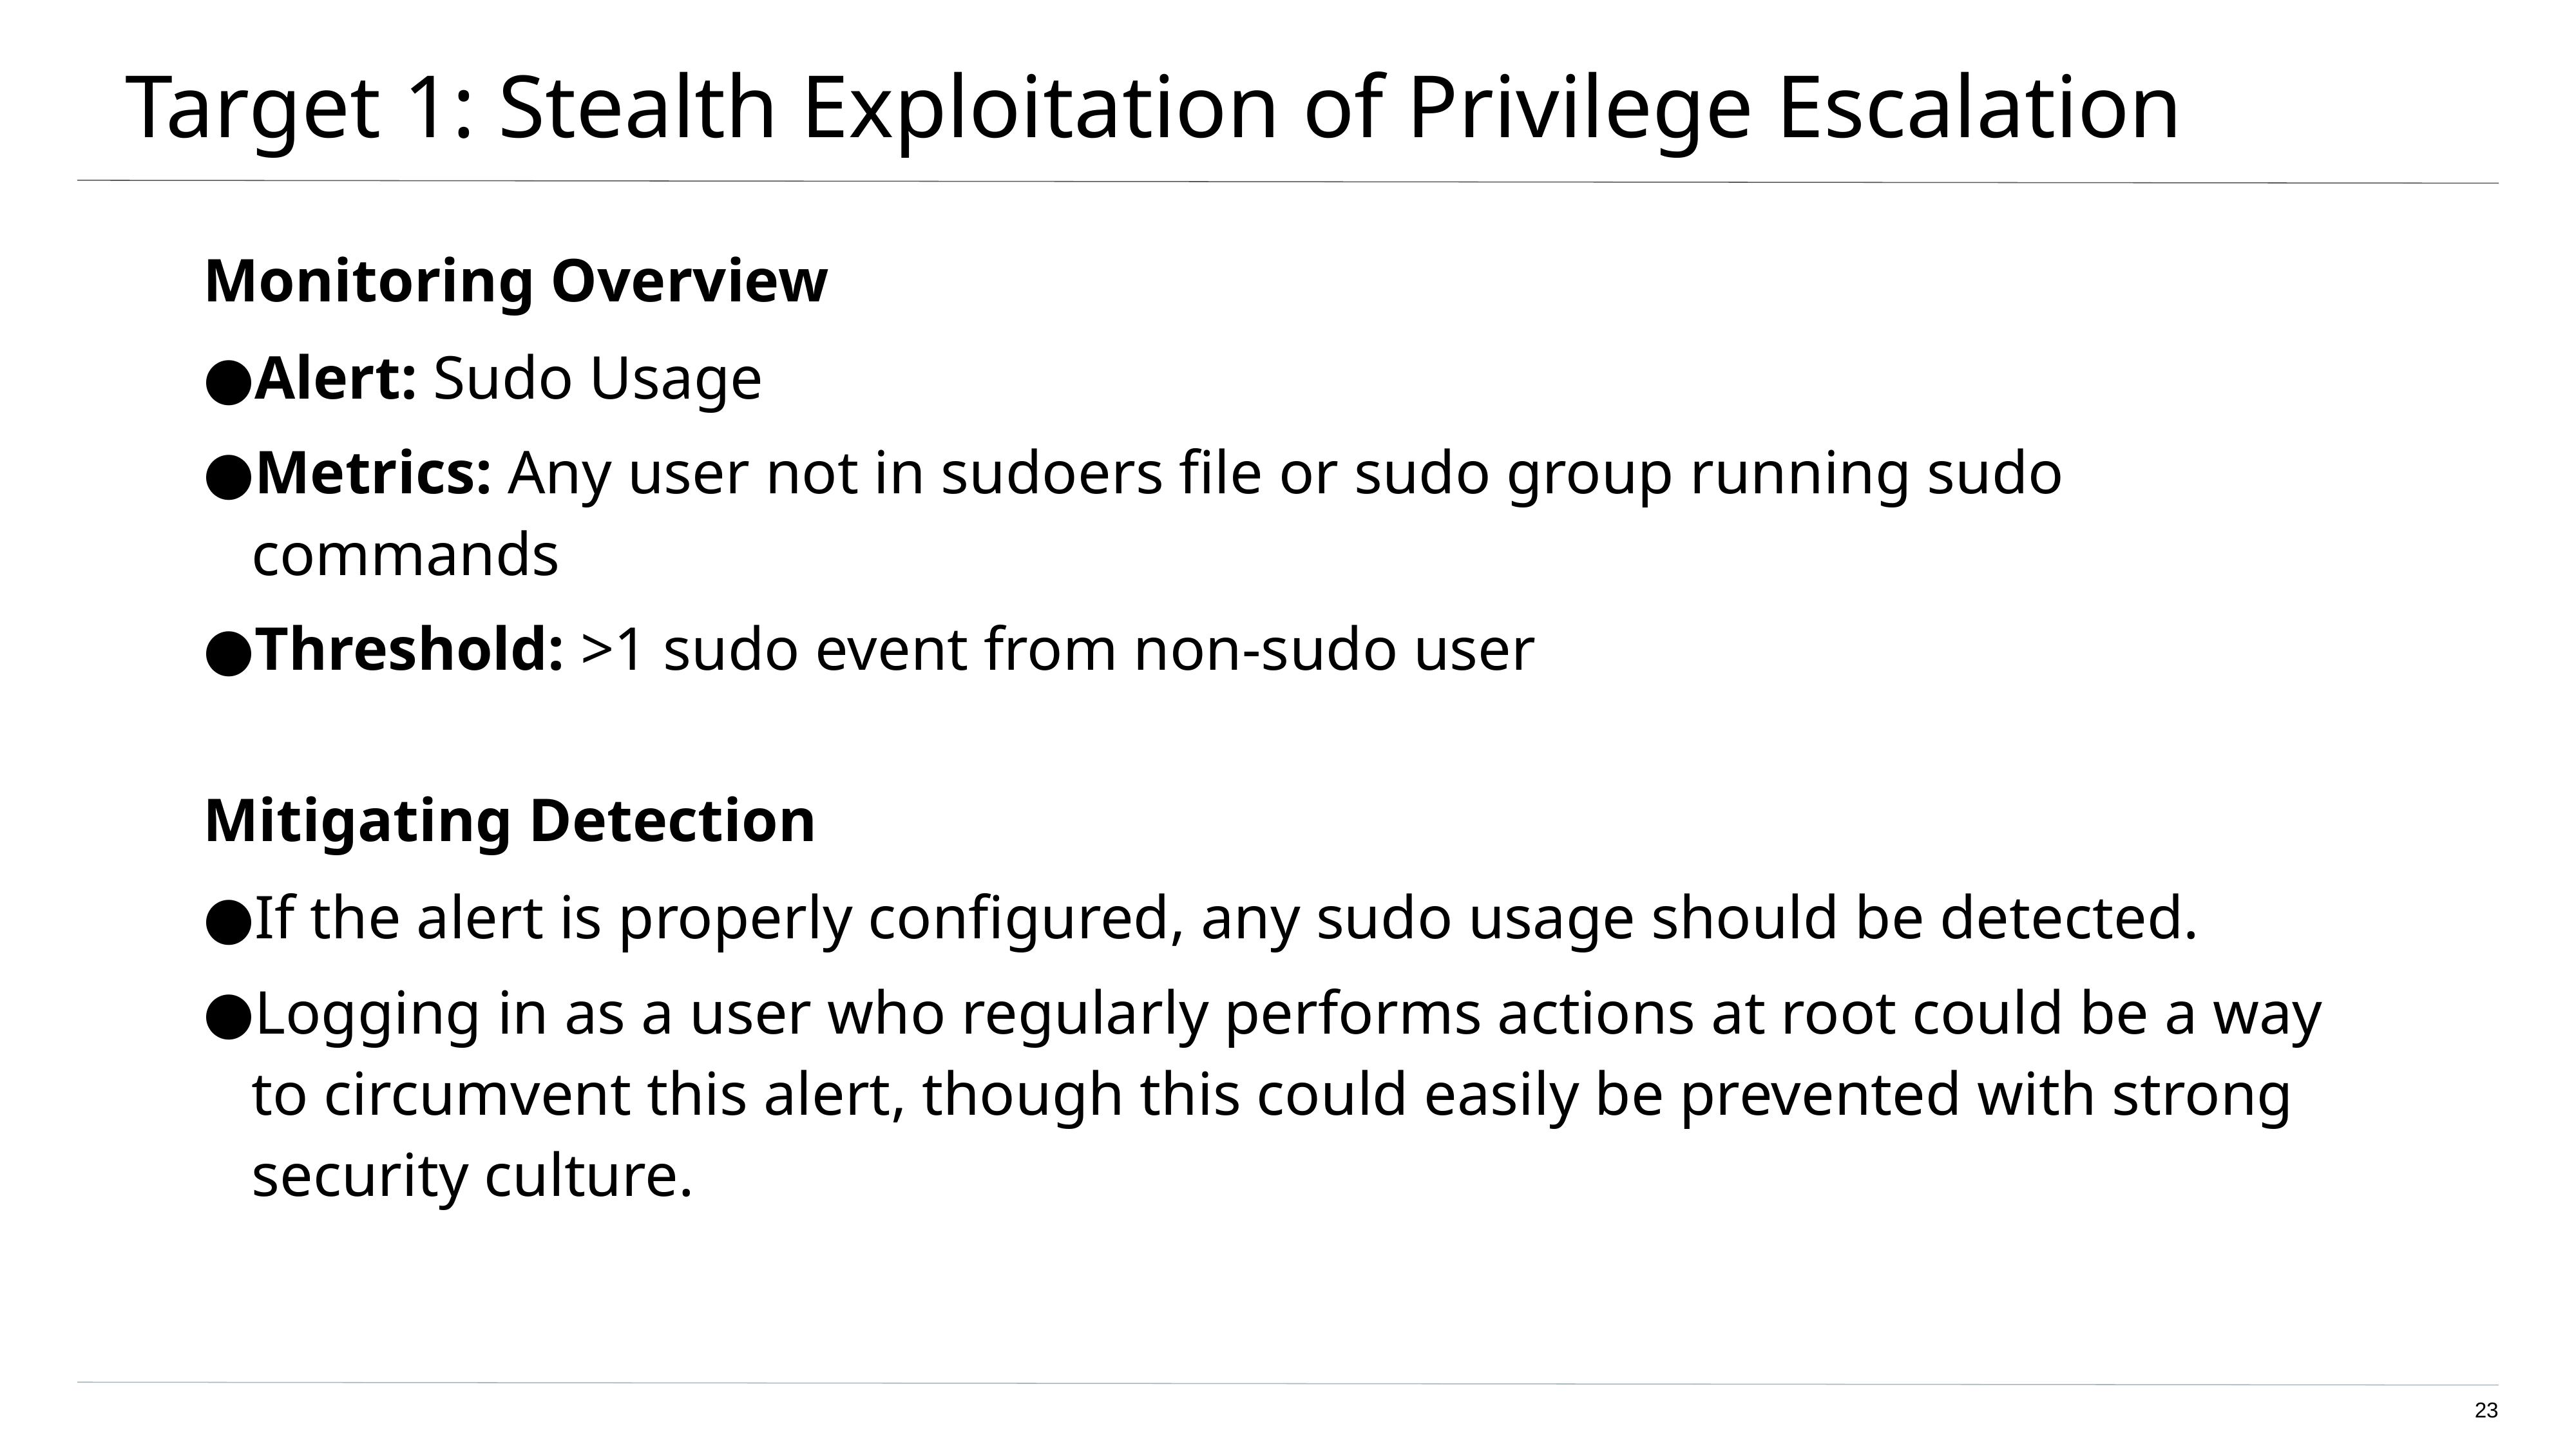

# Target 1: Stealth Exploitation of Privilege Escalation
Monitoring Overview
Alert: Sudo Usage
Metrics: Any user not in sudoers file or sudo group running sudo commands
Threshold: >1 sudo event from non-sudo user
Mitigating Detection
If the alert is properly configured, any sudo usage should be detected.
Logging in as a user who regularly performs actions at root could be a way to circumvent this alert, though this could easily be prevented with strong security culture.